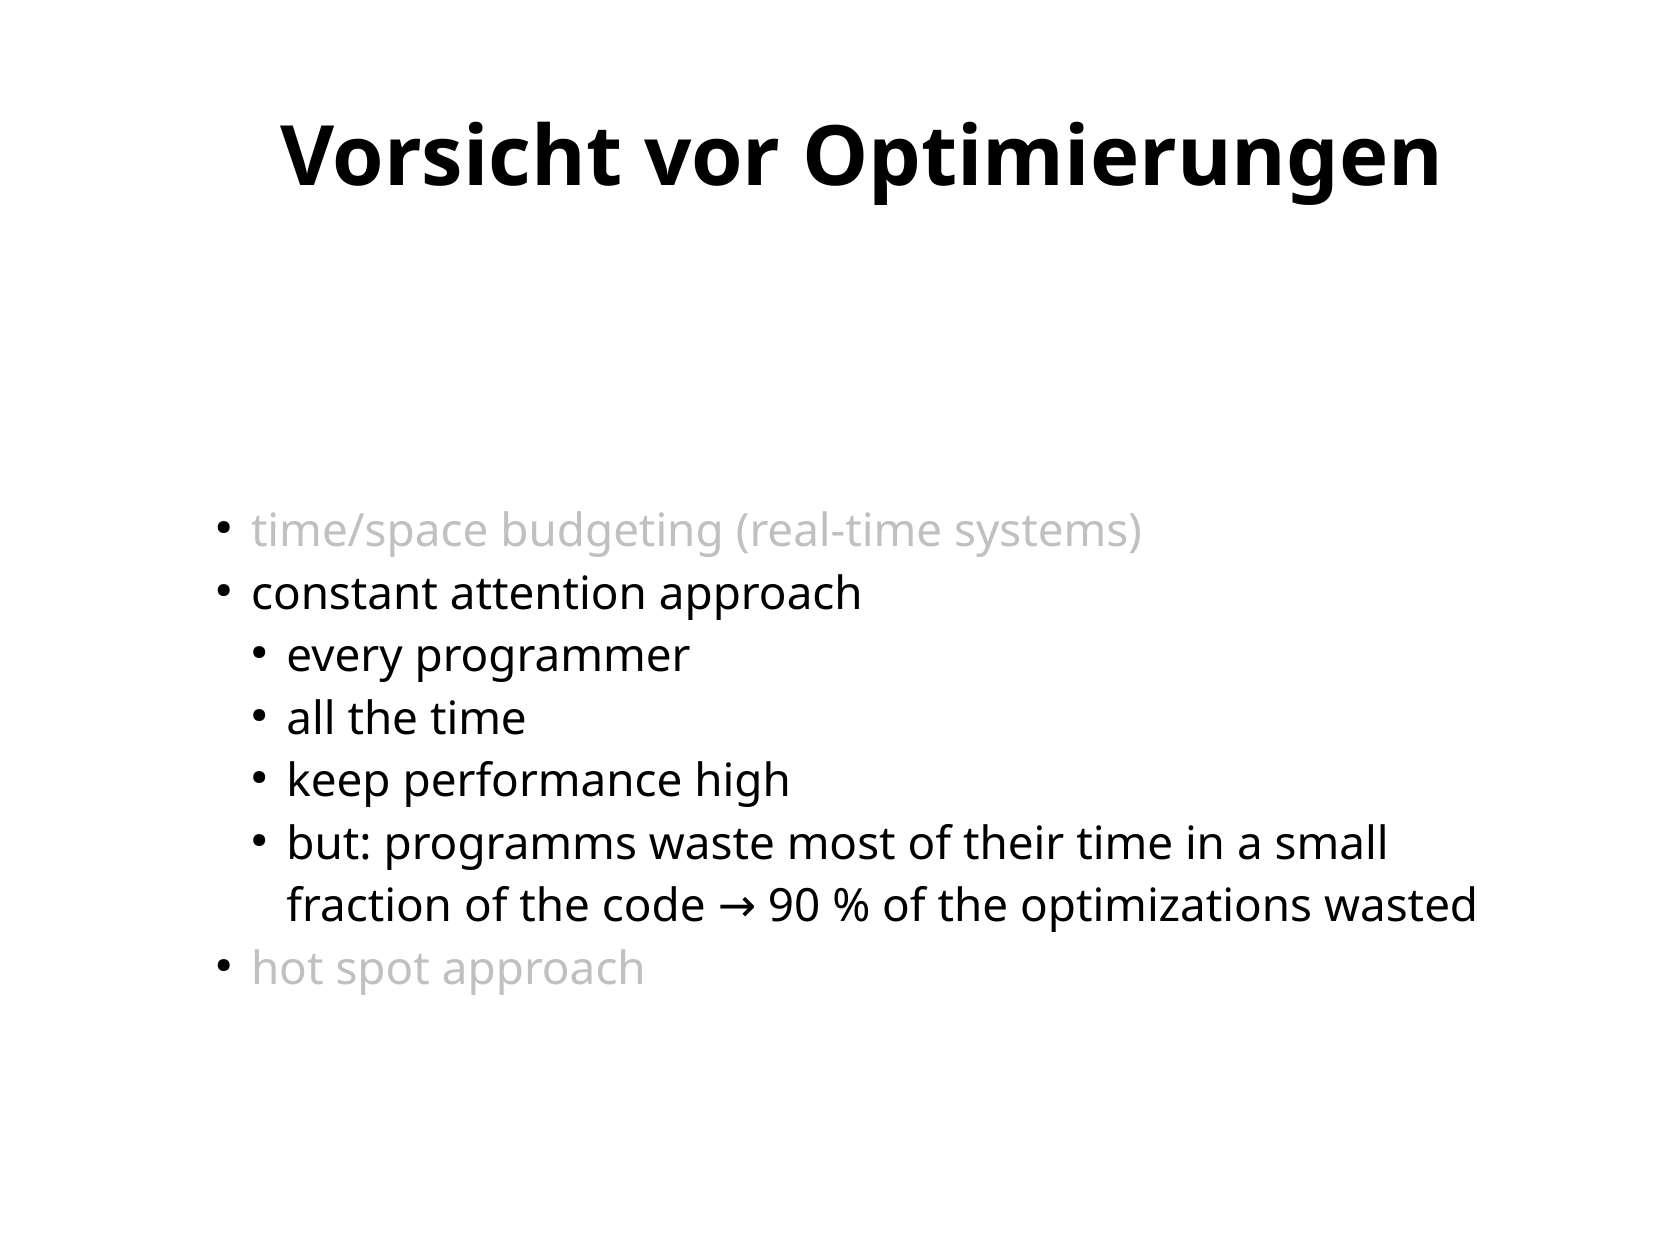

# Vorsicht vor Optimierungen
time/space budgeting (real-time systems)
constant attention approach
every programmer
all the time
keep performance high
but: programms waste most of their time in a small fraction of the code → 90 % of the optimizations wasted
hot spot approach